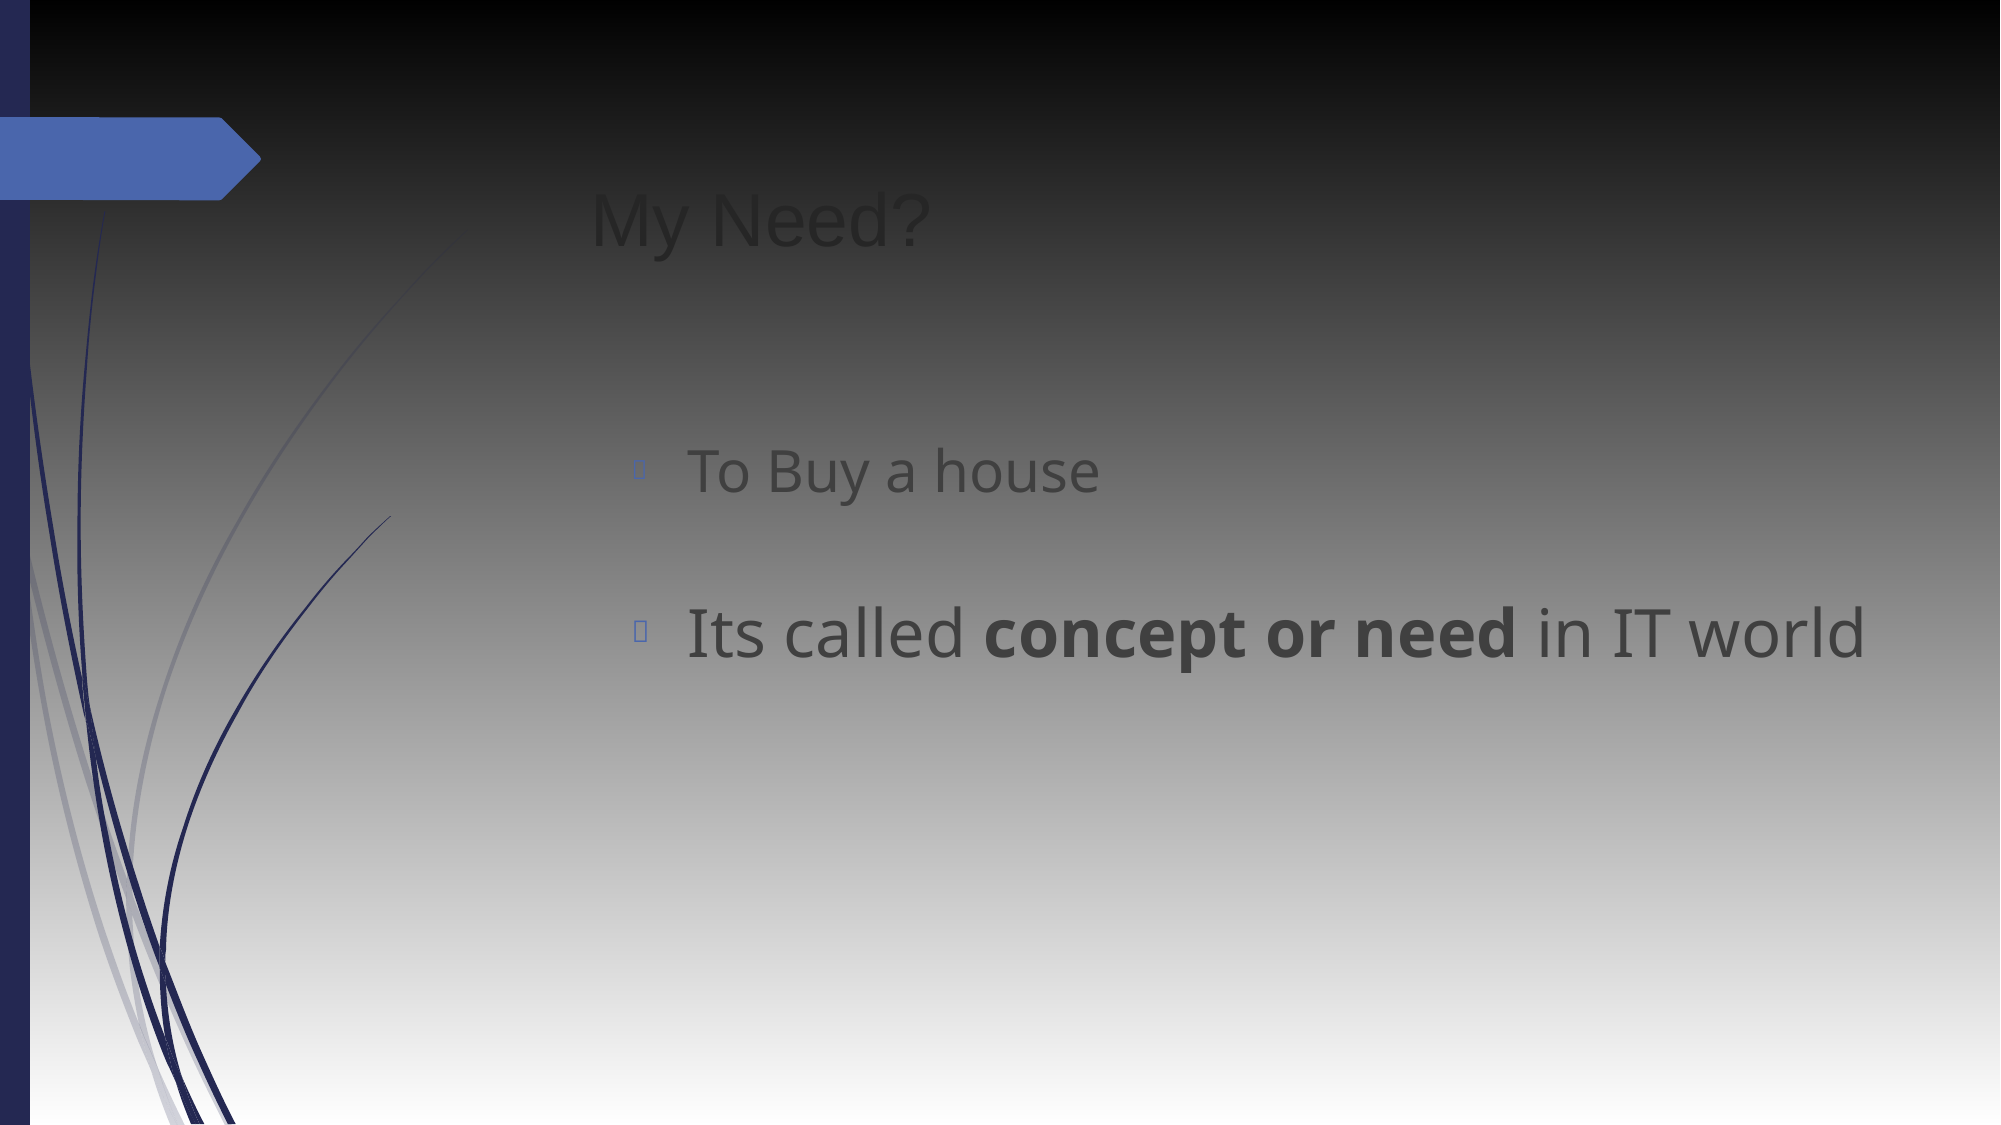

# My Need?
To Buy a house
Its called concept or need in IT world